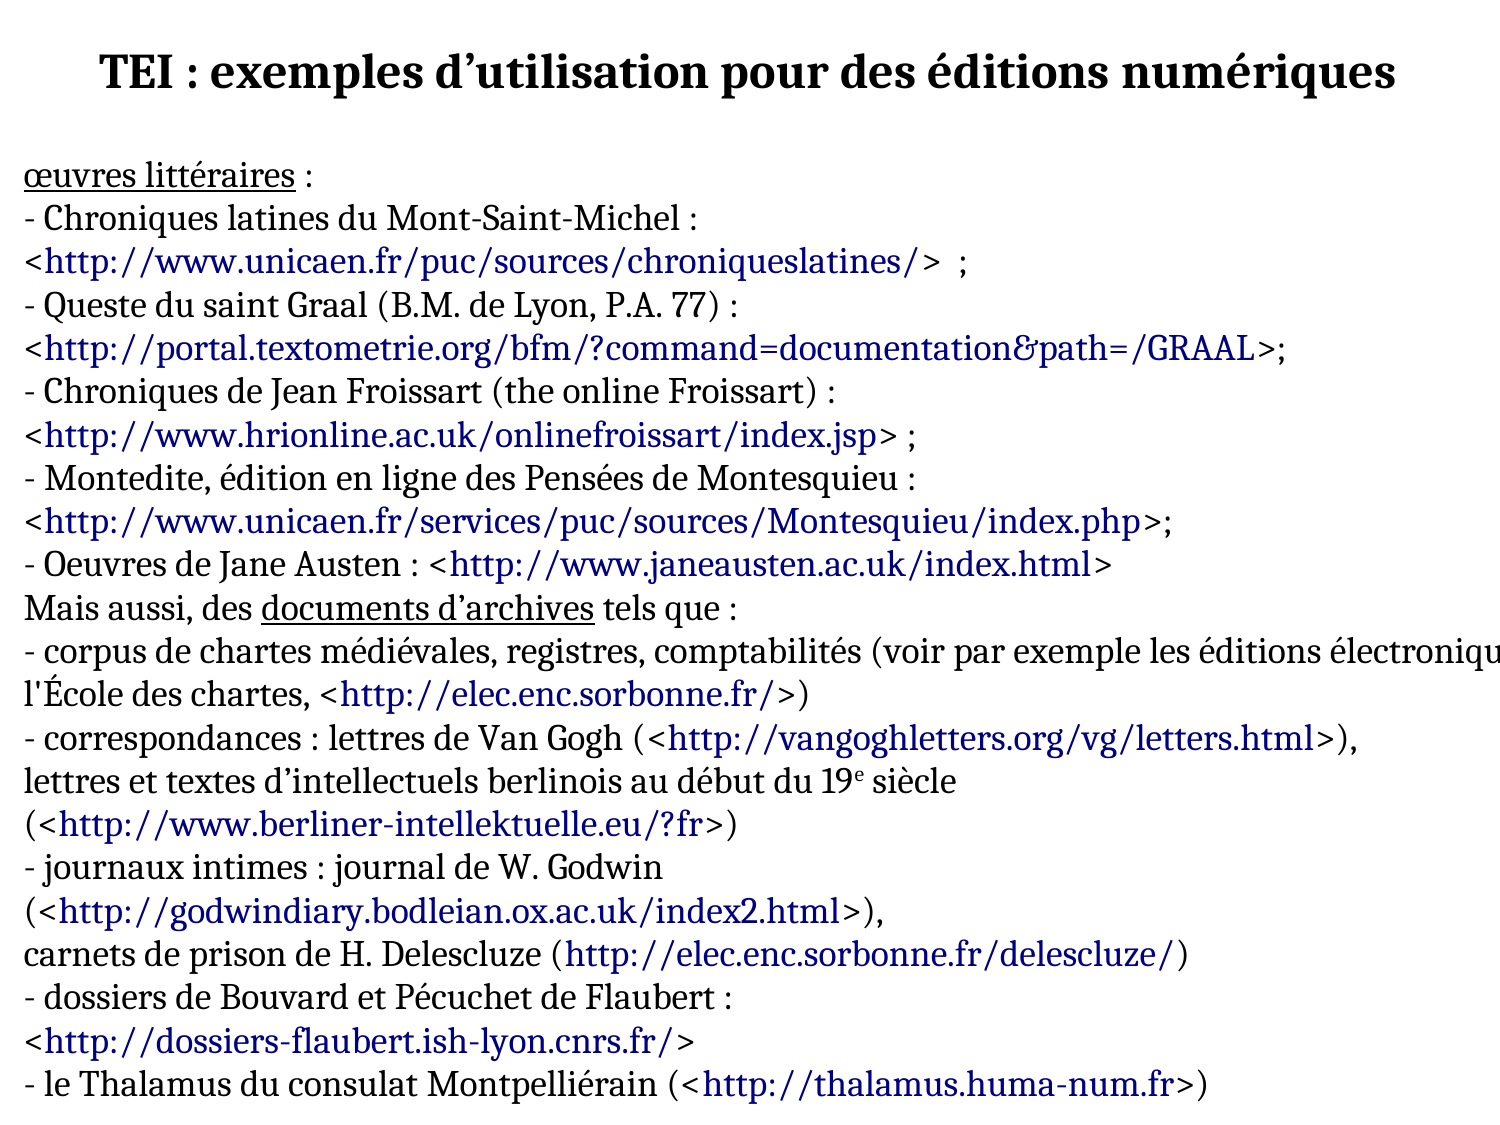

# TEI : exemples d’utilisation pour des éditions numériques
œuvres littéraires :
- Chroniques latines du Mont-Saint-Michel :
<http://www.unicaen.fr/puc/sources/chroniqueslatines/>  ;
- Queste du saint Graal (B.M. de Lyon, P.A. 77) :
<http://portal.textometrie.org/bfm/?command=documentation&path=/GRAAL>;
- Chroniques de Jean Froissart (the online Froissart) :
<http://www.hrionline.ac.uk/onlinefroissart/index.jsp> ;
- Montedite, édition en ligne des Pensées de Montesquieu :
<http://www.unicaen.fr/services/puc/sources/Montesquieu/index.php>;
- Oeuvres de Jane Austen : <http://www.janeausten.ac.uk/index.html>
Mais aussi, des documents d’archives tels que :
- corpus de chartes médiévales, registres, comptabilités (voir par exemple les éditions électroniques de l'École des chartes, <http://elec.enc.sorbonne.fr/>)
- correspondances : lettres de Van Gogh (<http://vangoghletters.org/vg/letters.html>),
lettres et textes d’intellectuels berlinois au début du 19e siècle
(<http://www.berliner-intellektuelle.eu/?fr>)
- journaux intimes : journal de W. Godwin
(<http://godwindiary.bodleian.ox.ac.uk/index2.html>),
carnets de prison de H. Delescluze (http://elec.enc.sorbonne.fr/delescluze/)
- dossiers de Bouvard et Pécuchet de Flaubert :
<http://dossiers-flaubert.ish-lyon.cnrs.fr/>
- le Thalamus du consulat Montpelliérain (<http://thalamus.huma-num.fr>)